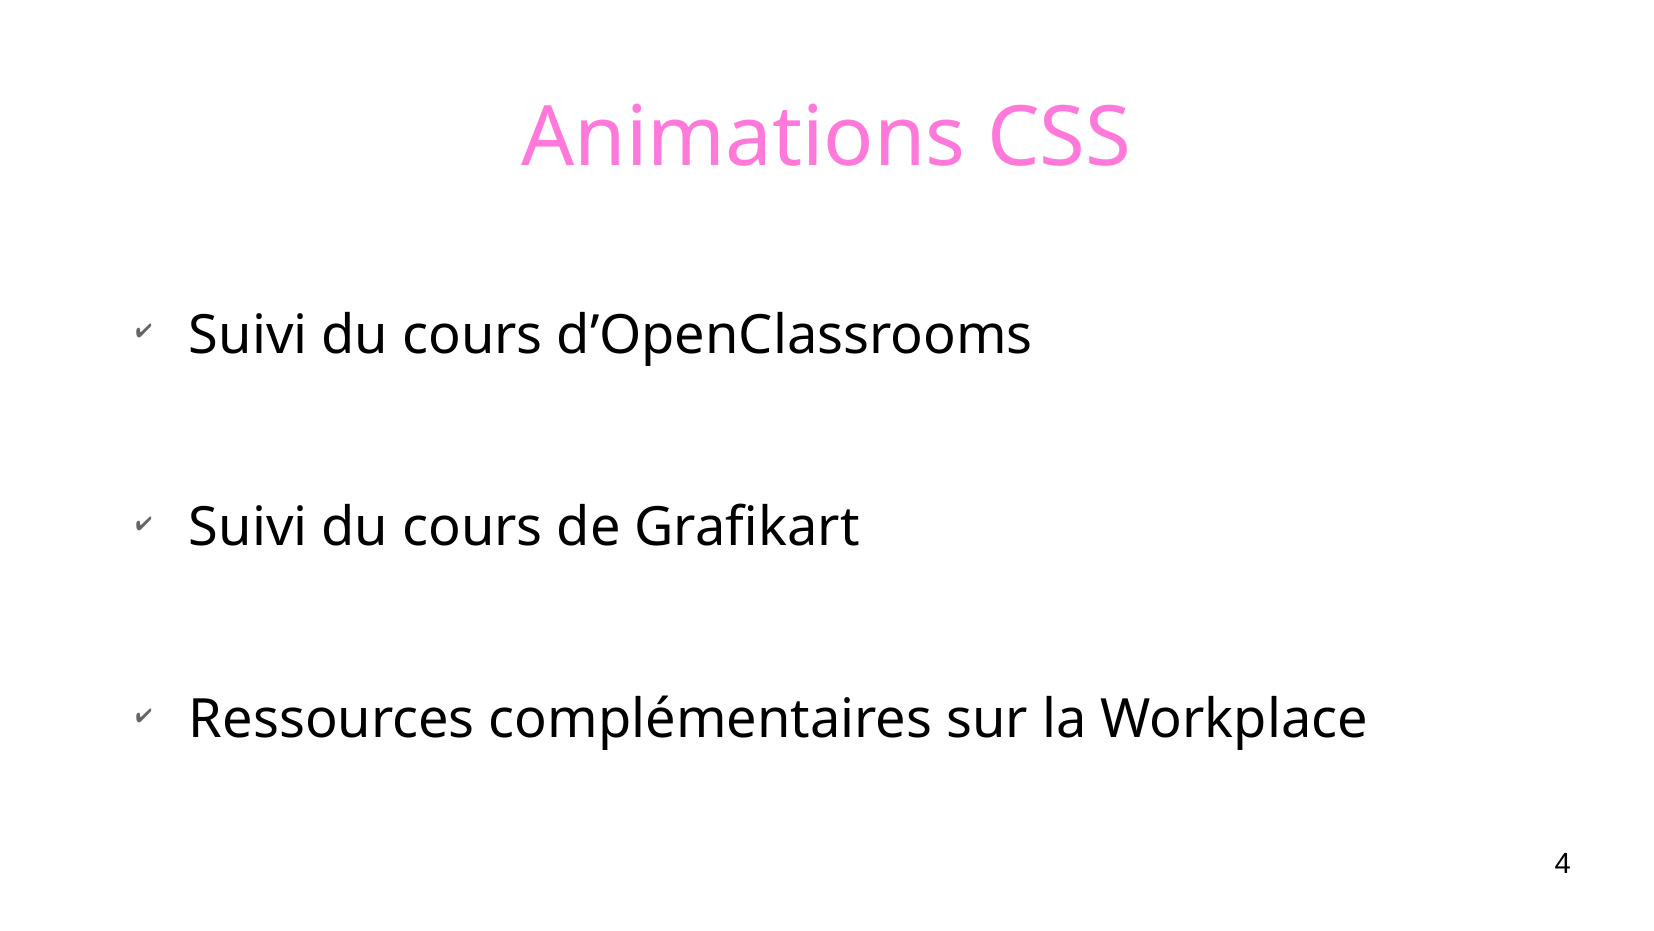

# Animations CSS
Suivi du cours d’OpenClassrooms
Suivi du cours de Grafikart
Ressources complémentaires sur la Workplace
4